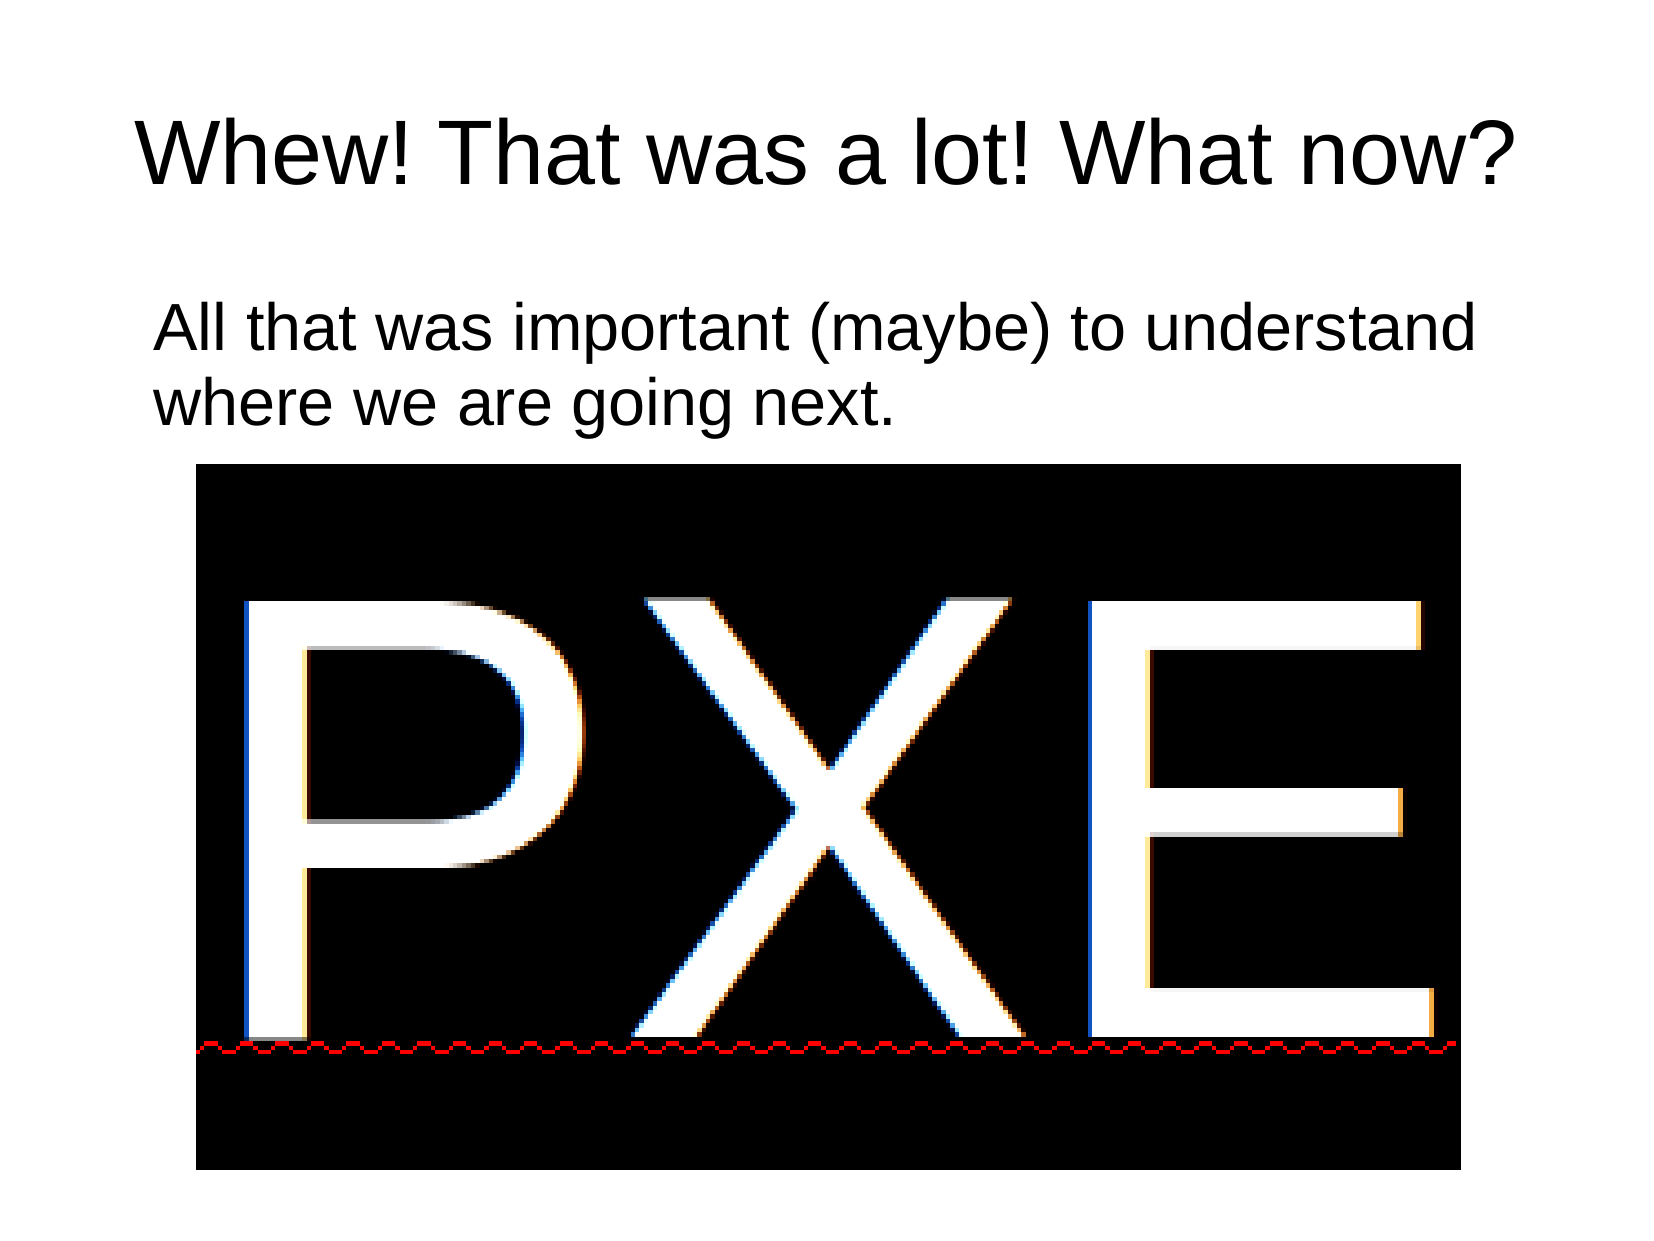

# Whew! That was a lot! What now?
All that was important (maybe) to understand where we are going next.